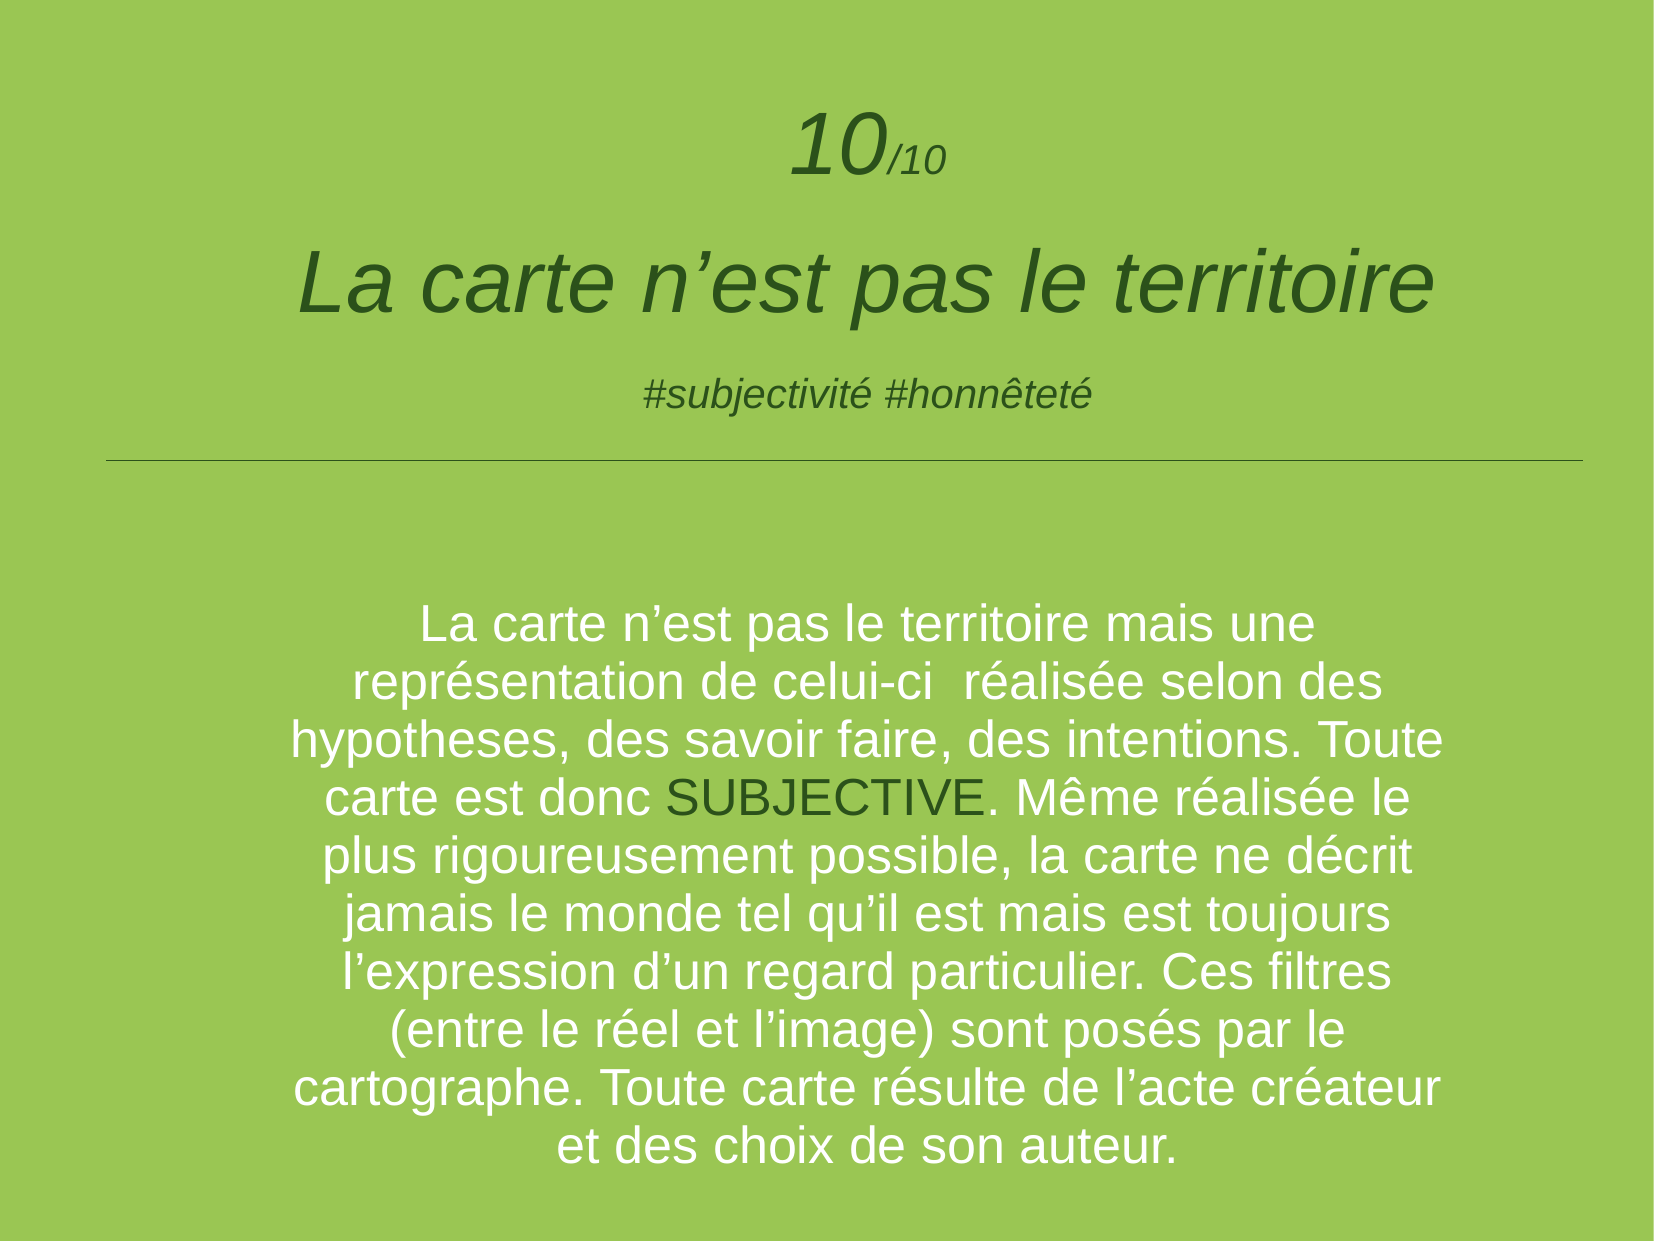

# 10/10
La carte n’est pas le territoire
#subjectivité #honnêteté
La carte n’est pas le territoire mais une représentation de celui-ci réalisée selon des hypotheses, des savoir faire, des intentions. Toute carte est donc SUBJECTIVE. Même réalisée le plus rigoureusement possible, la carte ne décrit jamais le monde tel qu’il est mais est toujours l’expression d’un regard particulier. Ces filtres (entre le réel et l’image) sont posés par le cartographe. Toute carte résulte de l’acte créateur et des choix de son auteur.